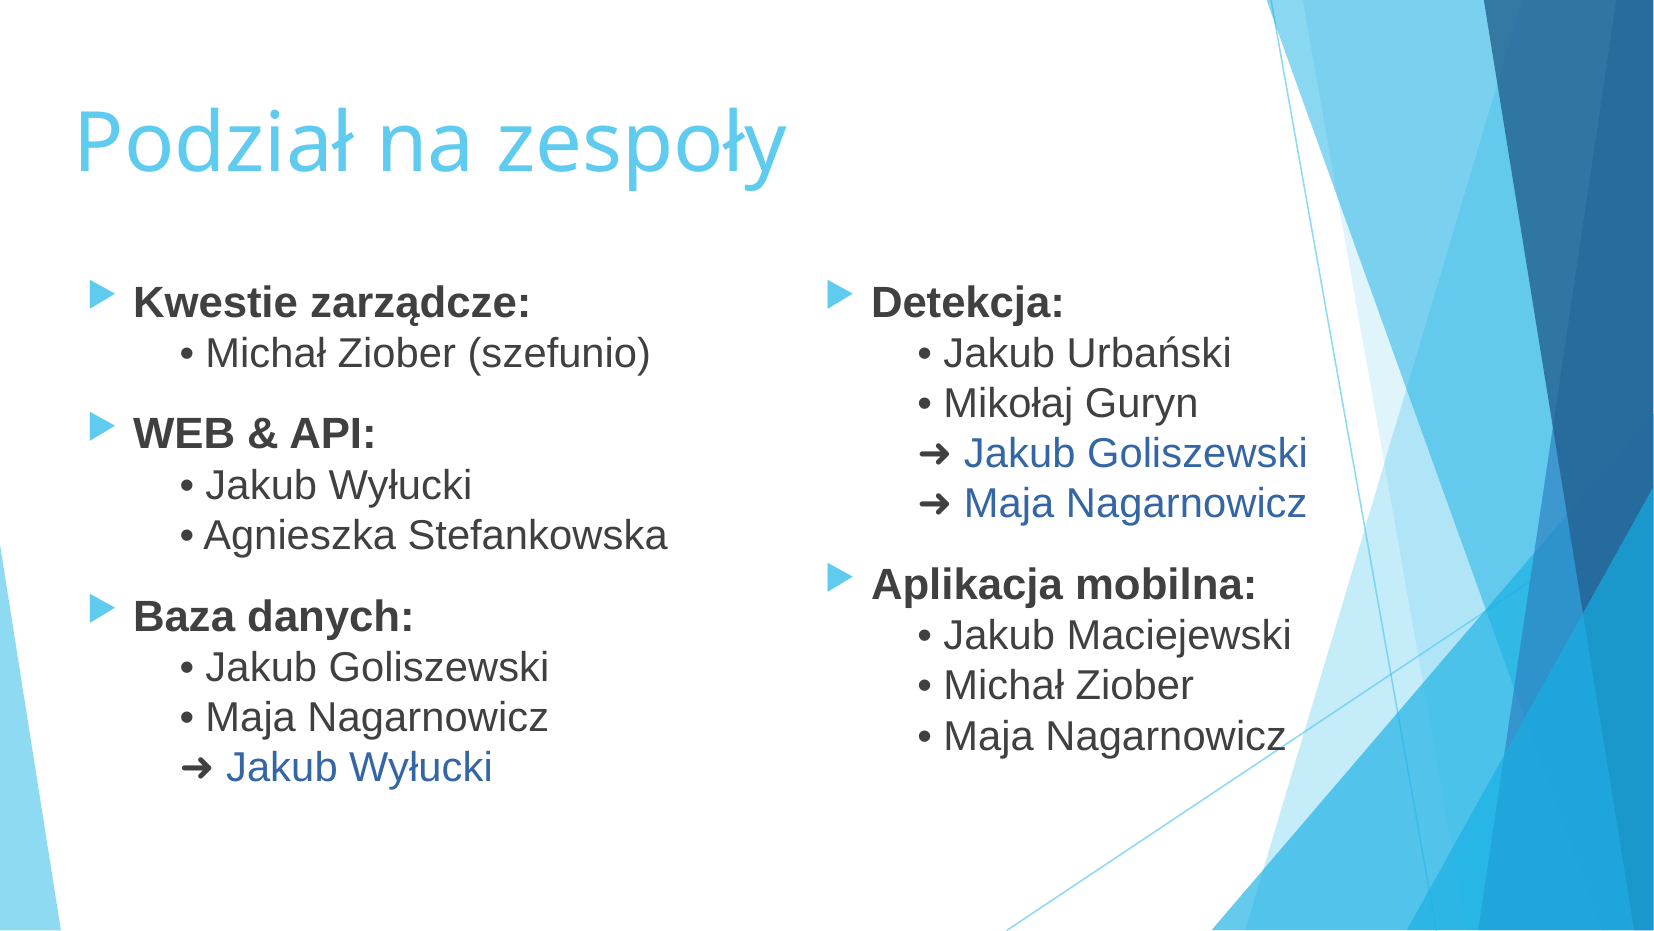

# Podział na zespoły
Kwestie zarządcze:
• Michał Ziober (szefunio)
WEB & API:
• Jakub Wyłucki
• Agnieszka Stefankowska
Baza danych:
• Jakub Goliszewski
• Maja Nagarnowicz
➜ Jakub Wyłucki
Detekcja:
• Jakub Urbański
• Mikołaj Guryn
➜ Jakub Goliszewski
➜ Maja Nagarnowicz
Aplikacja mobilna:
• Jakub Maciejewski
• Michał Ziober
• Maja Nagarnowicz